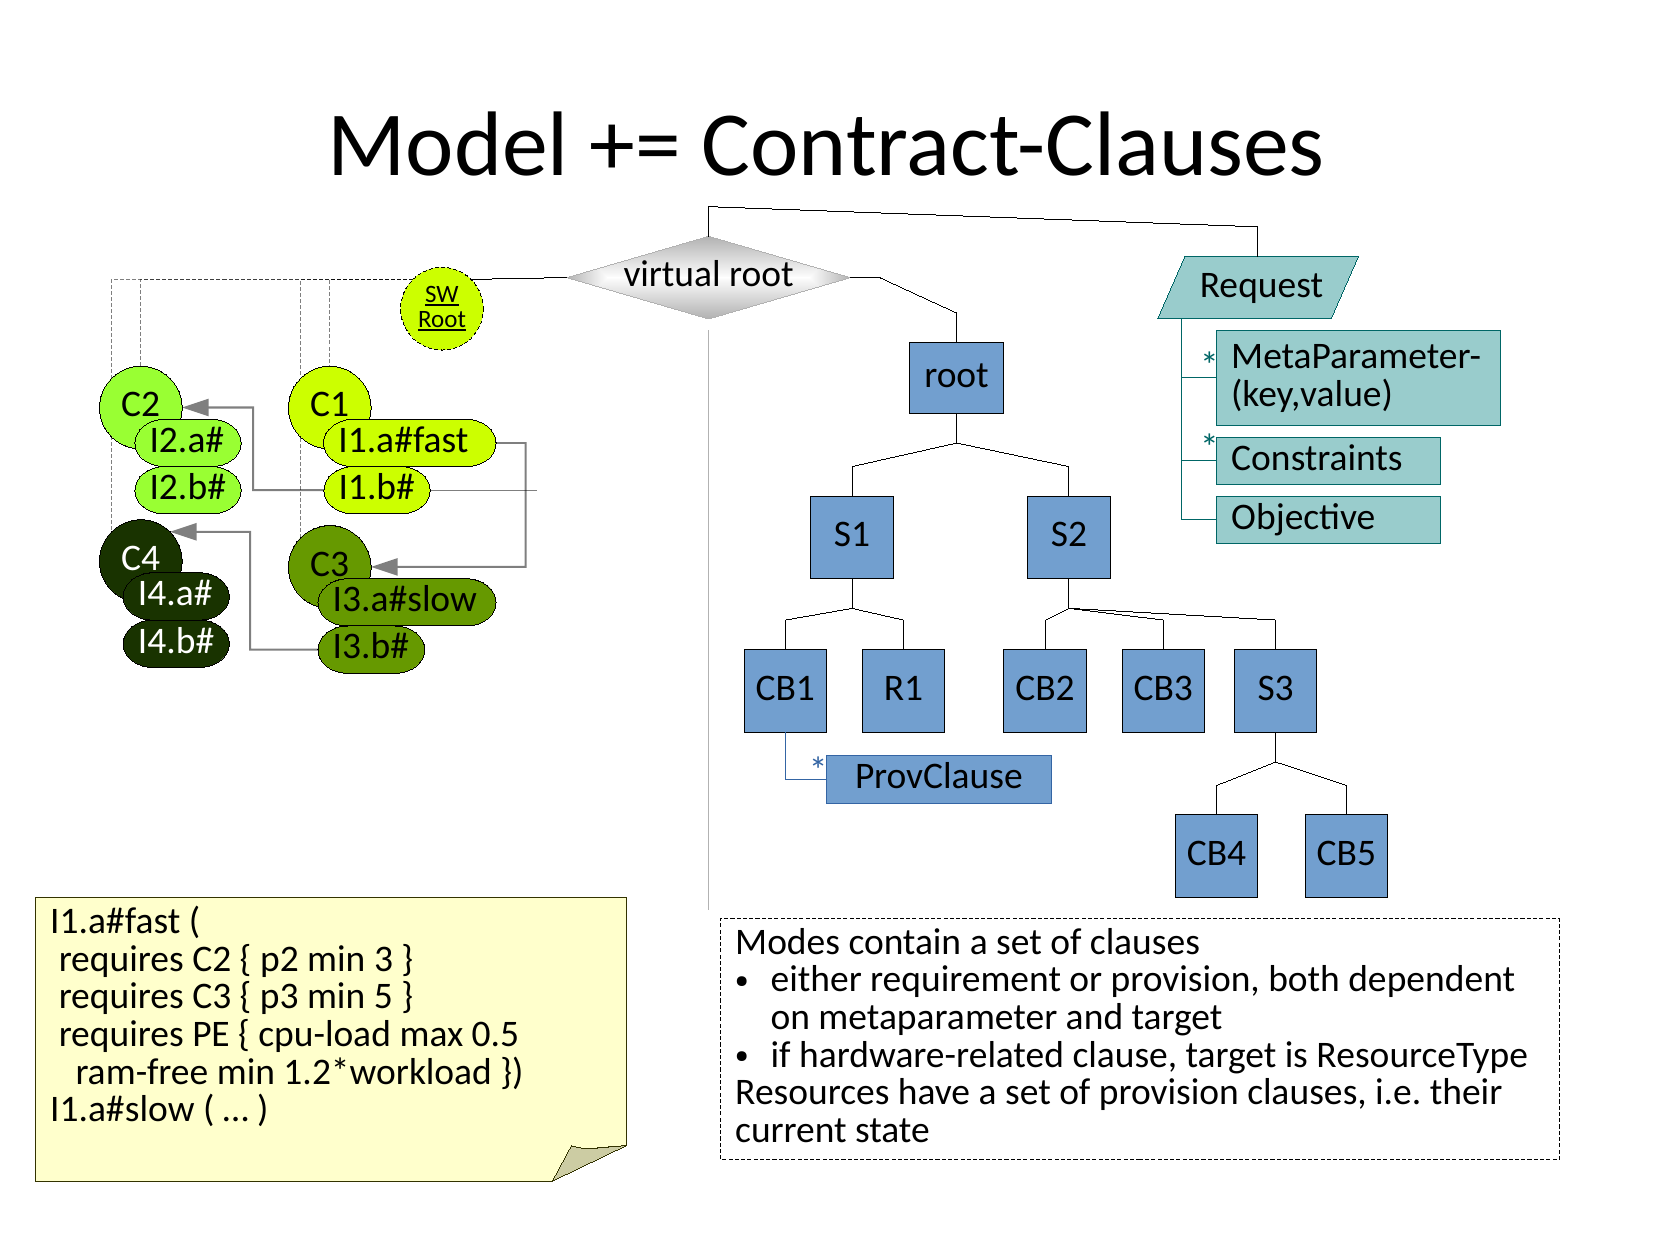

# Model += Contract-Clauses
virtual root
Request
SW
Root
MetaParameter-
(key,value)
root
*
C2
C1
I2.a#
I1.a#fast
*
Constraints
I2.b#
I1.b#
S1
S2
Objective
C4
C3
I4.a#
I3.a#slow
I4.b#
I3.b#
CB1
R1
CB2
CB3
S3
*
ProvClause
CB4
CB5
I1.a#fast (
 requires C2 { p2 min 3 }
 requires C3 { p3 min 5 }
 requires PE { cpu-load max 0.5
 ram-free min 1.2*workload })
I1.a#slow ( … )
Modes contain a set of clauses
either requirement or provision, both dependent on metaparameter and target
if hardware-related clause, target is ResourceType
Resources have a set of provision clauses, i.e. their current state